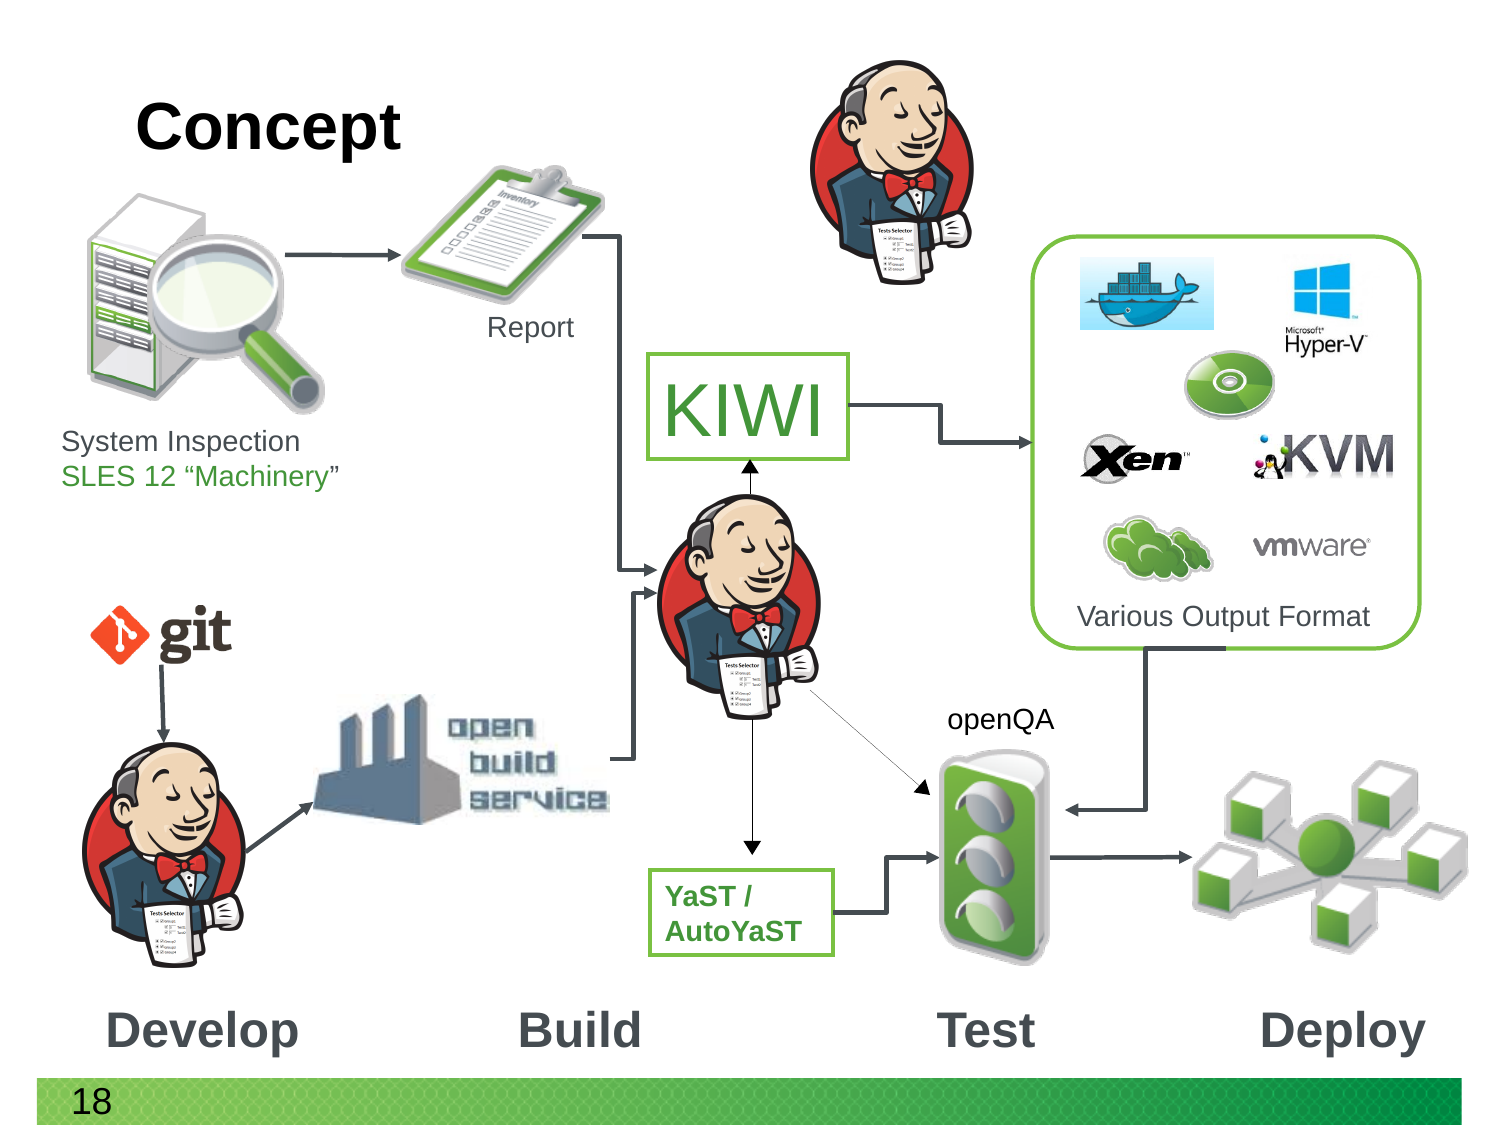

Concept
Report
KIWI
System Inspection SLES 12 “Machinery”
Various Output Format
openQA
YaST / AutoYaST
Develop.…...........Build.....................Test................Deploy